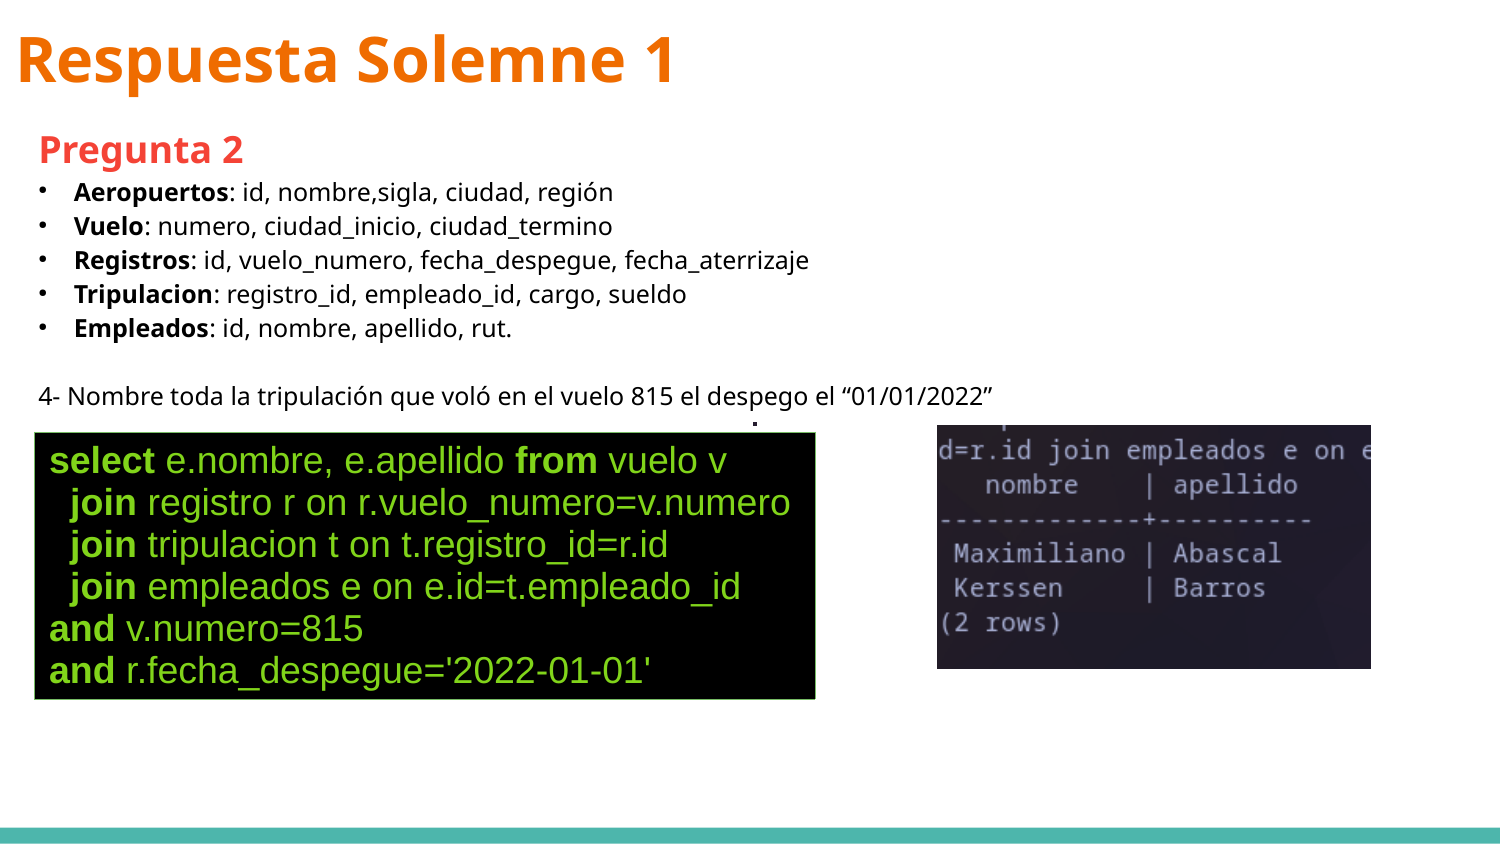

# Respuesta Solemne 1
Pregunta 2
Aeropuertos: id, nombre,sigla, ciudad, región
Vuelo: numero, ciudad_inicio, ciudad_termino
Registros: id, vuelo_numero, fecha_despegue, fecha_aterrizaje
Tripulacion: registro_id, empleado_id, cargo, sueldo
Empleados: id, nombre, apellido, rut.
4- Nombre toda la tripulación que voló en el vuelo 815 el despego el “01/01/2022”
| select e.nombre, e.apellido from vuelo v join registro r on r.vuelo\_numero=v.numero join tripulacion t on t.registro\_id=r.id join empleados e on e.id=t.empleado\_id and v.numero=815 and r.fecha\_despegue='2022-01-01' |
| --- |